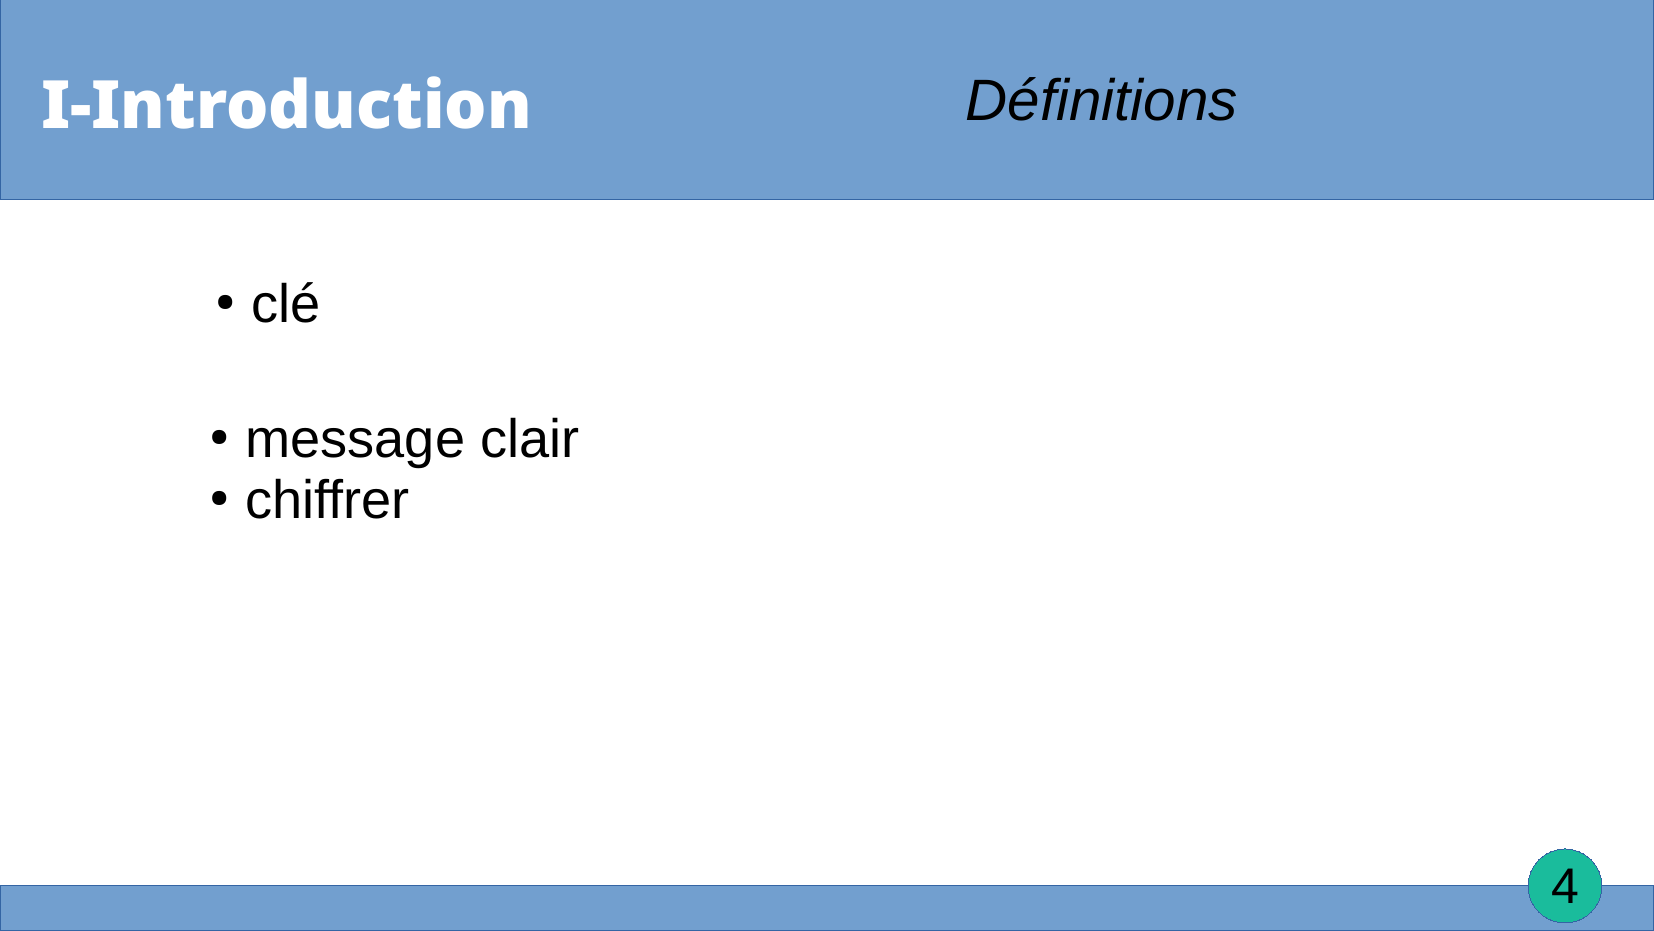

# I-Introduction
Définitions
clé
message clair
chiffrer